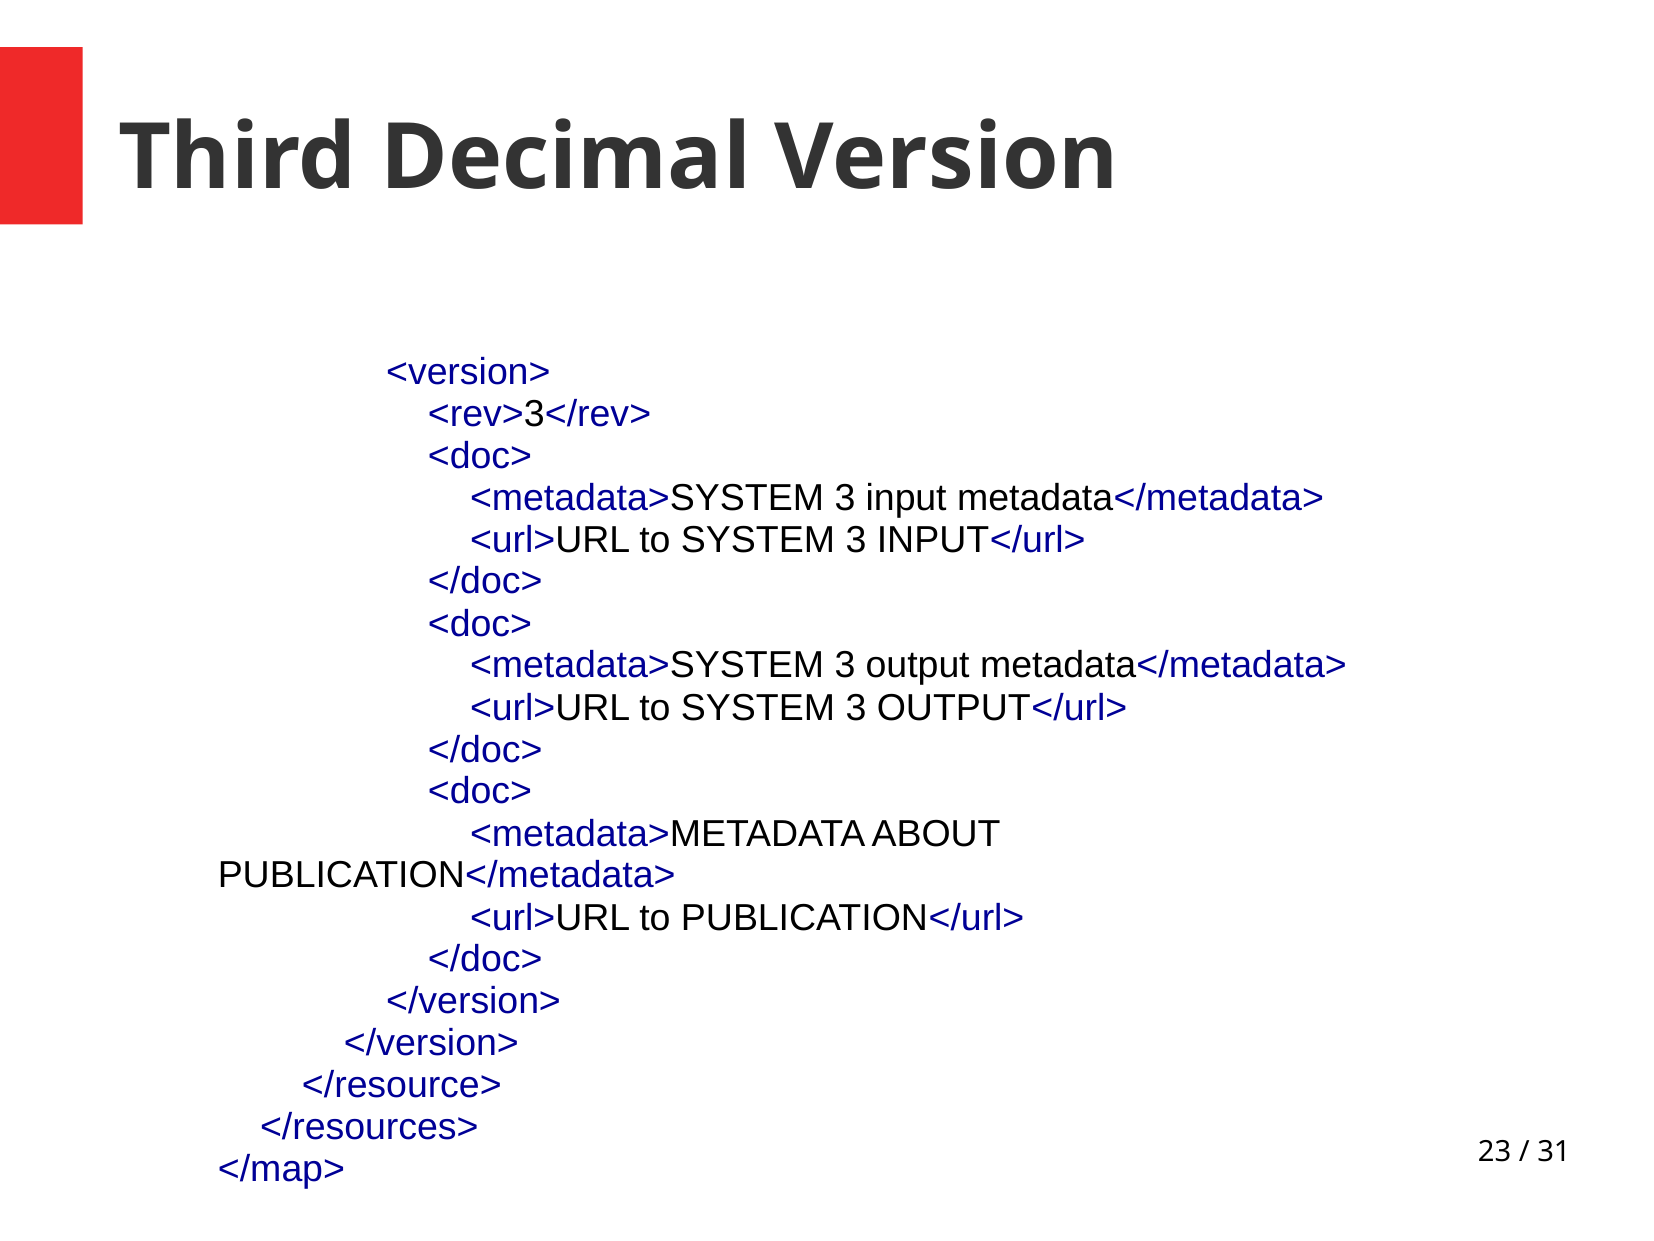

# Third Decimal Version
 <version>
 <rev>3</rev>
 <doc>
 <metadata>SYSTEM 3 input metadata</metadata>
 <url>URL to SYSTEM 3 INPUT</url>
 </doc>
 <doc>
 <metadata>SYSTEM 3 output metadata</metadata>
 <url>URL to SYSTEM 3 OUTPUT</url>
 </doc>
 <doc>
 <metadata>METADATA ABOUT PUBLICATION</metadata>
 <url>URL to PUBLICATION</url>
 </doc>
 </version>
 </version>
 </resource>
 </resources>
</map>
23